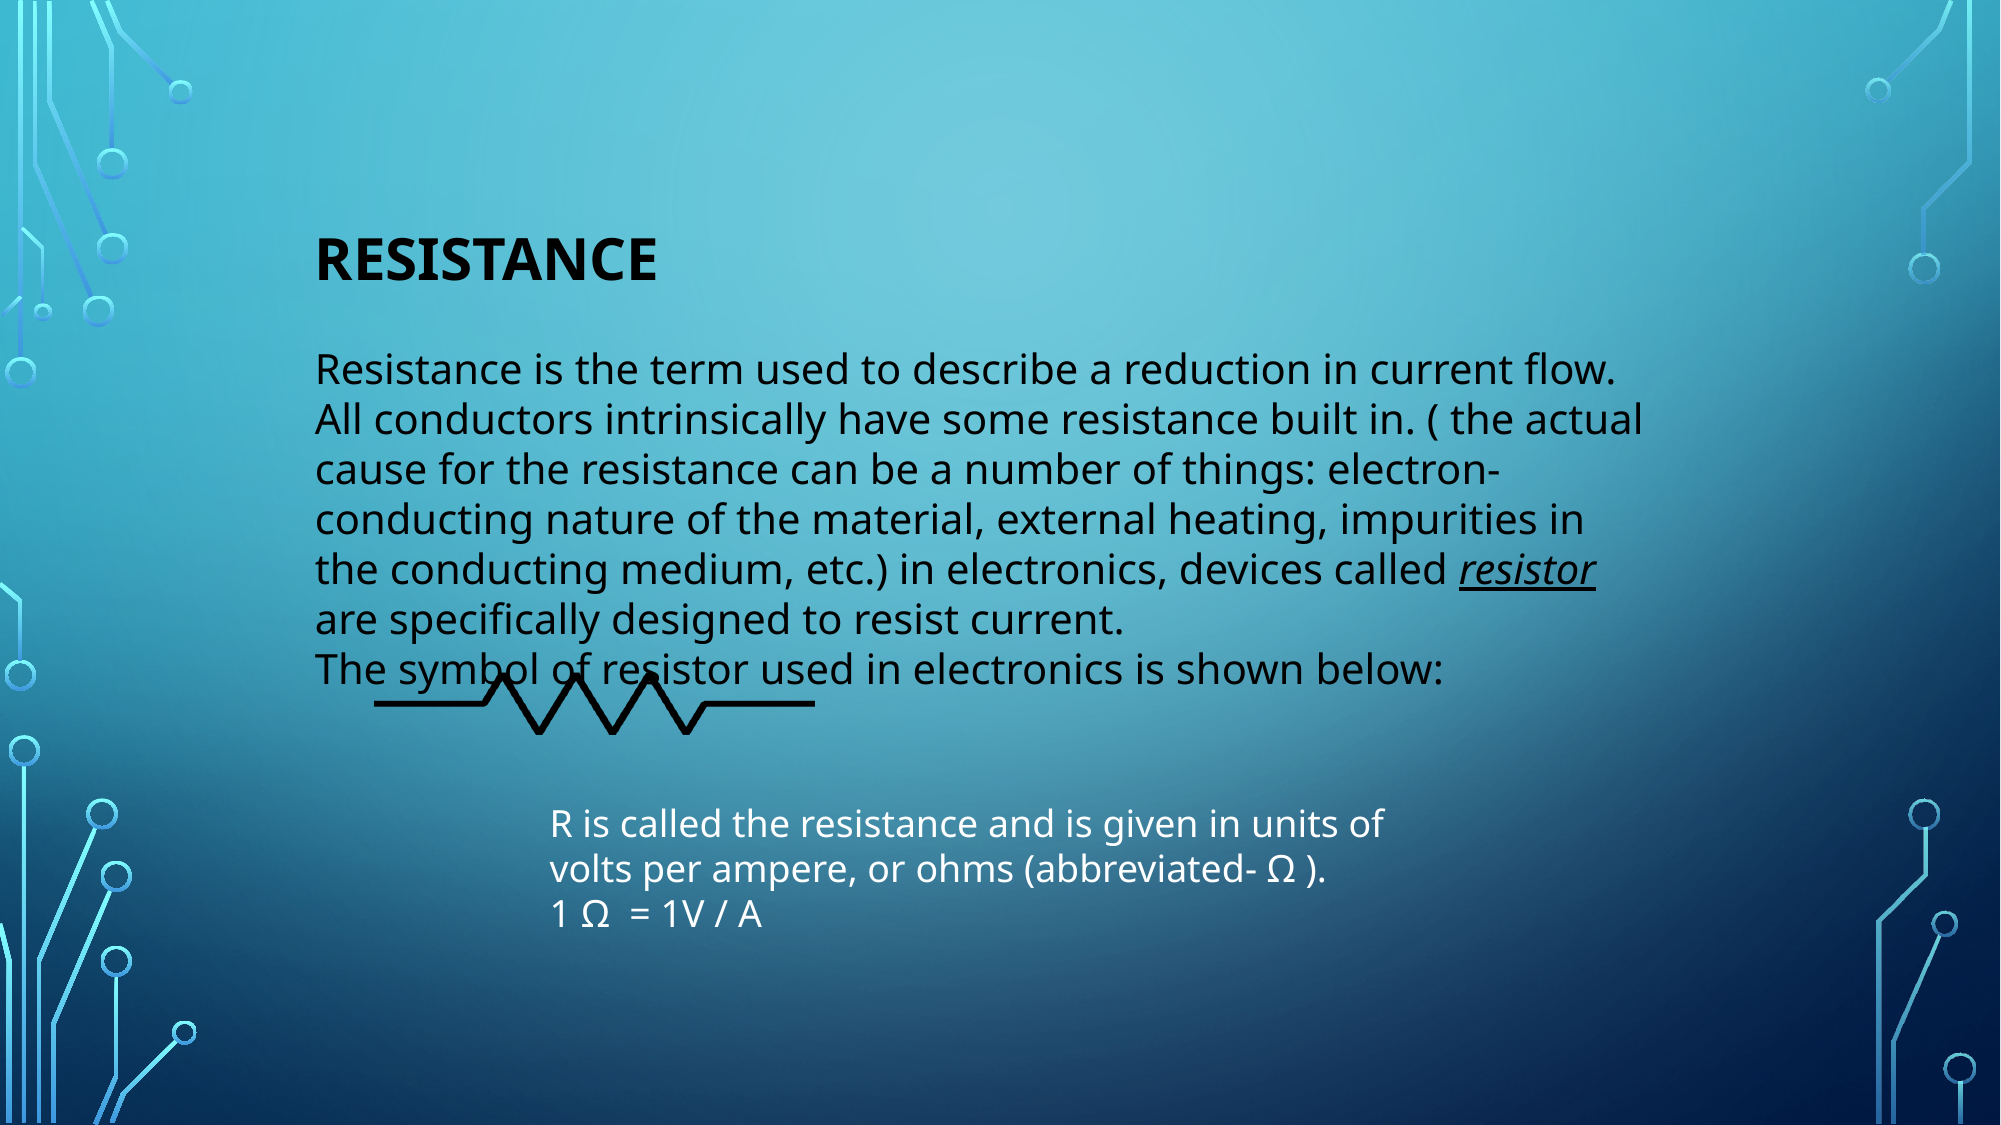

RESISTANCE
Resistance is the term used to describe a reduction in current flow. All conductors intrinsically have some resistance built in. ( the actual cause for the resistance can be a number of things: electron- conducting nature of the material, external heating, impurities in the conducting medium, etc.) in electronics, devices called resistor are specifically designed to resist current.
The symbol of resistor used in electronics is shown below:
R is called the resistance and is given in units of volts per ampere, or ohms (abbreviated- Ω ).
1 Ω = 1V / A